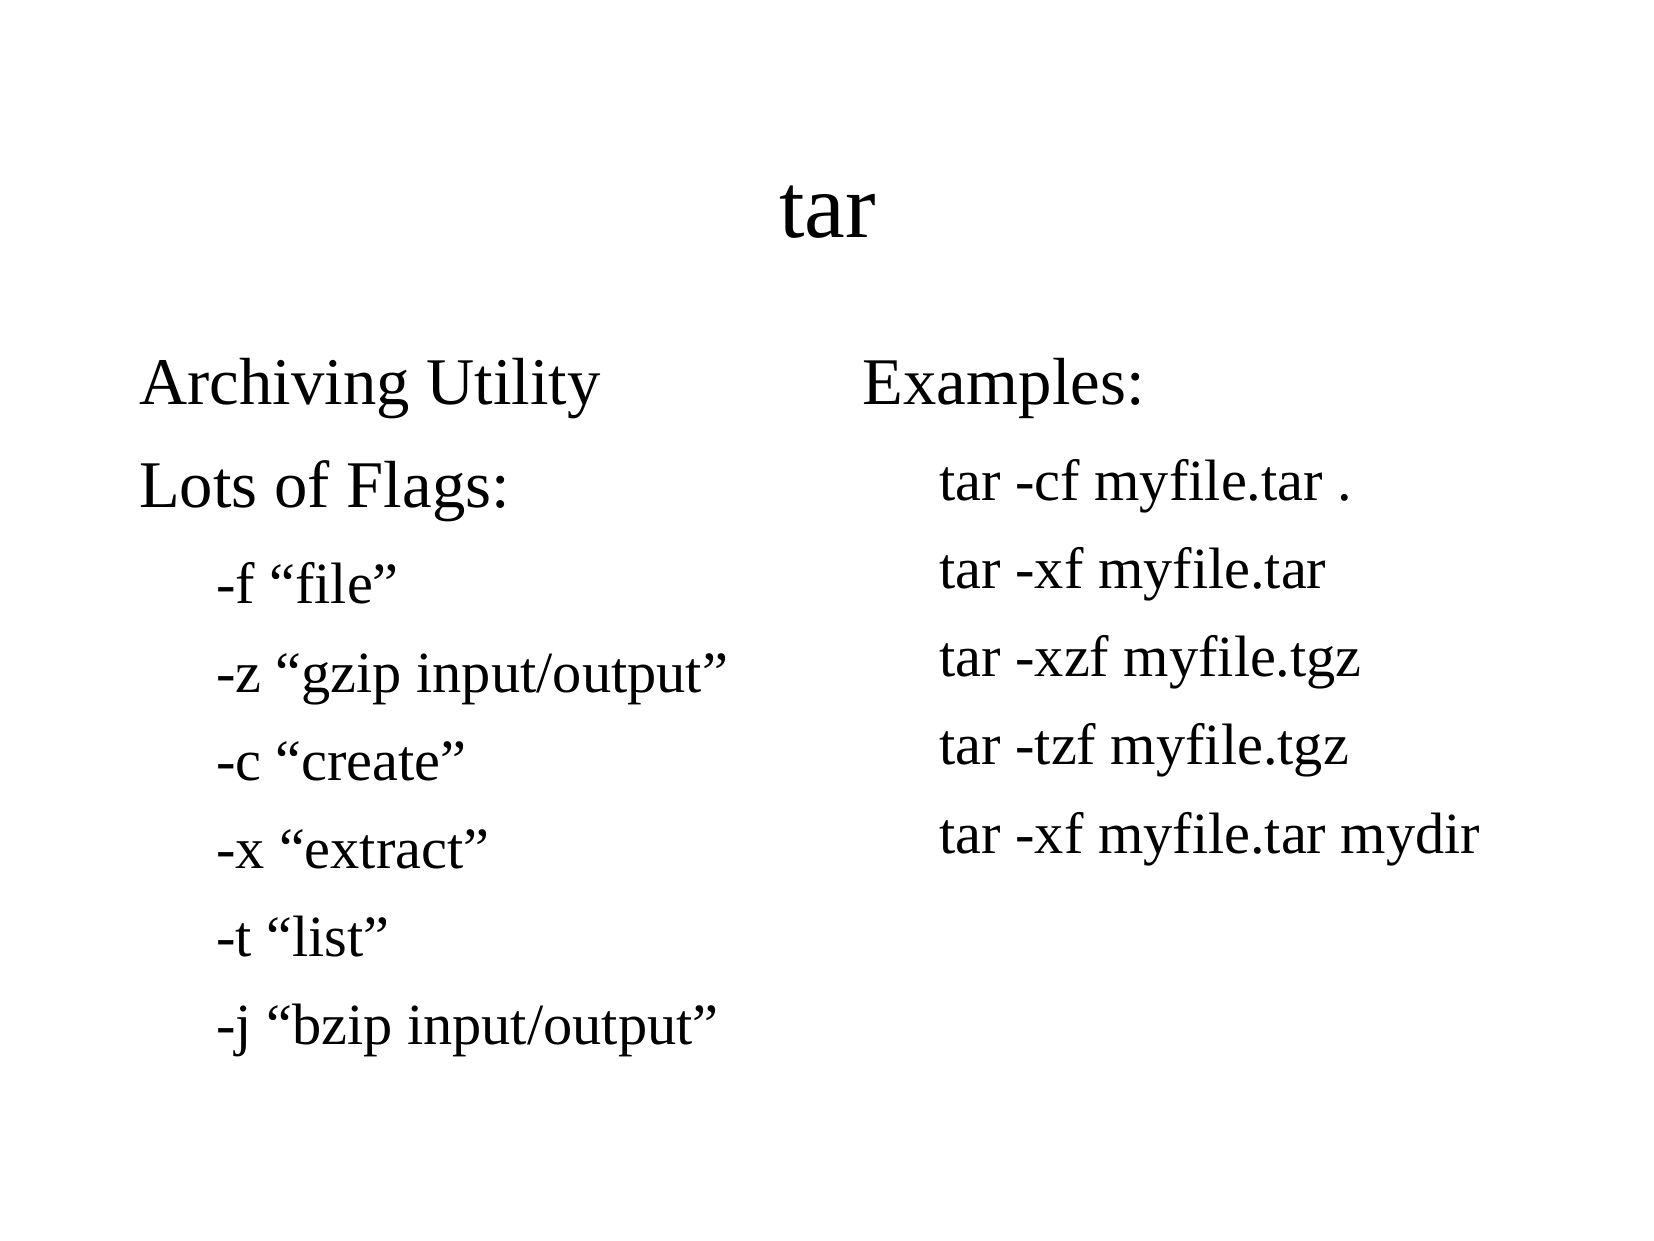

# tar
Archiving Utility
Lots of Flags:
-f “file”
-z “gzip input/output”
-c “create”
-x “extract”
-t “list”
-j “bzip input/output”
Examples:
tar -cf myfile.tar .
tar -xf myfile.tar
tar -xzf myfile.tgz
tar -tzf myfile.tgz
tar -xf myfile.tar mydir